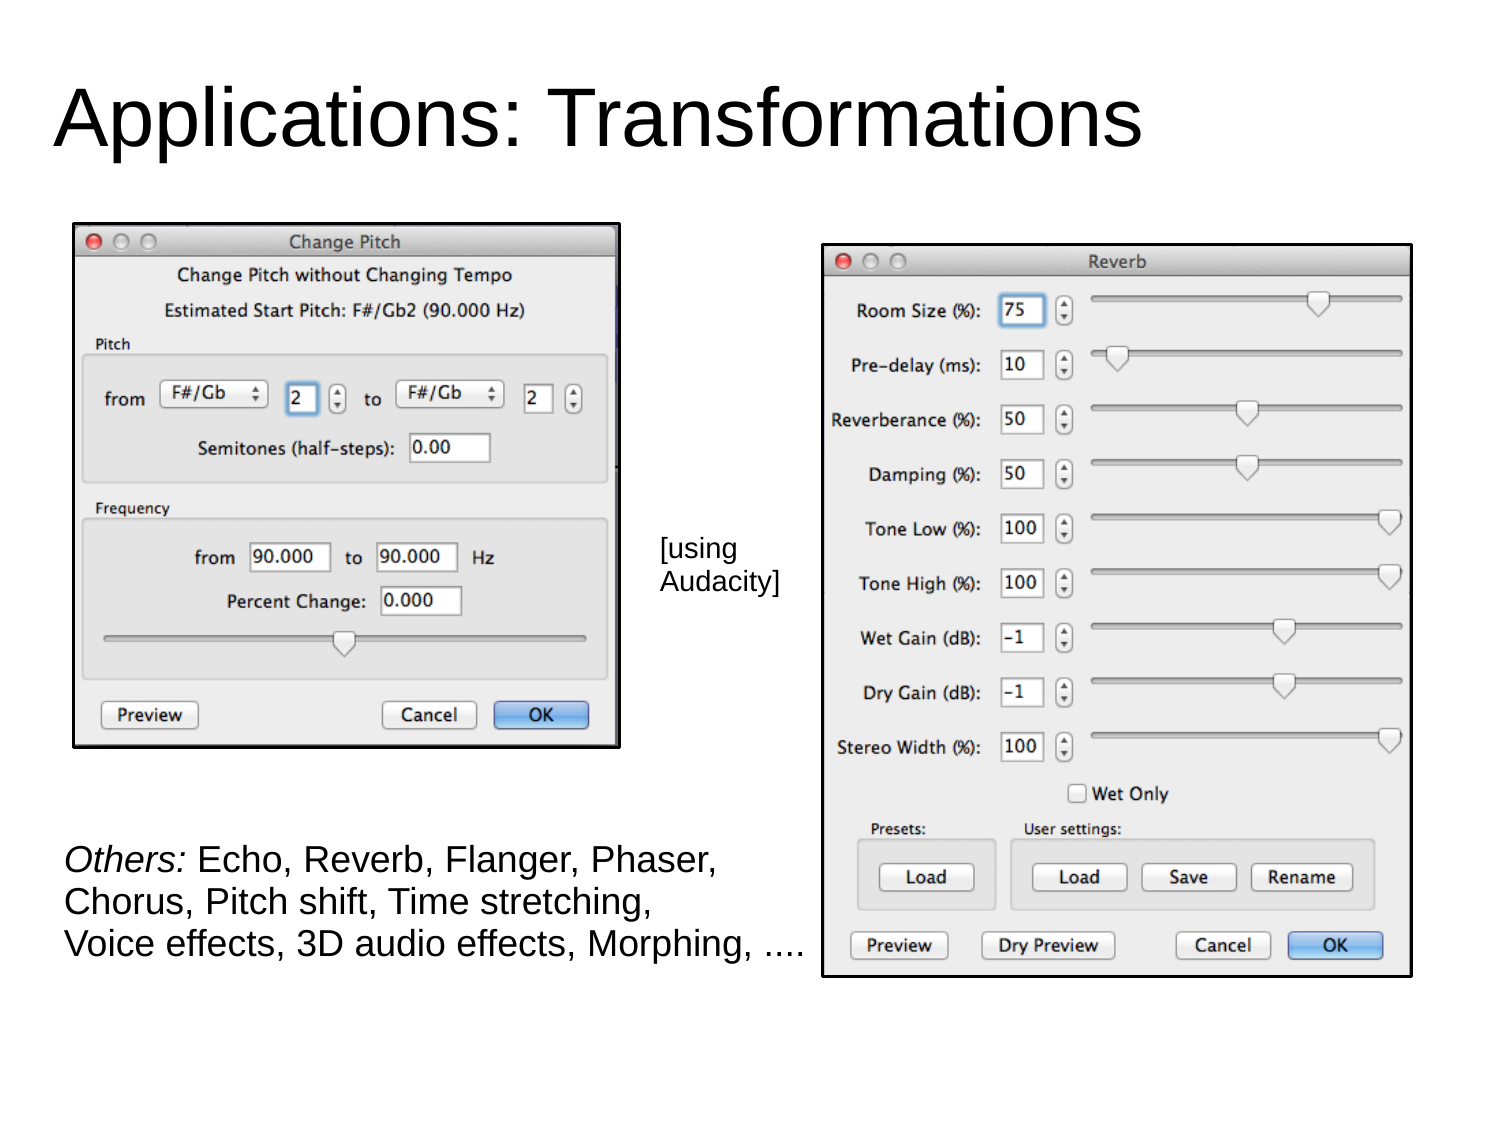

# Applications: Transformations
[using
Audacity]
Others: Echo, Reverb, Flanger, Phaser,
Chorus, Pitch shift, Time stretching,
Voice effects, 3D audio effects, Morphing, ....